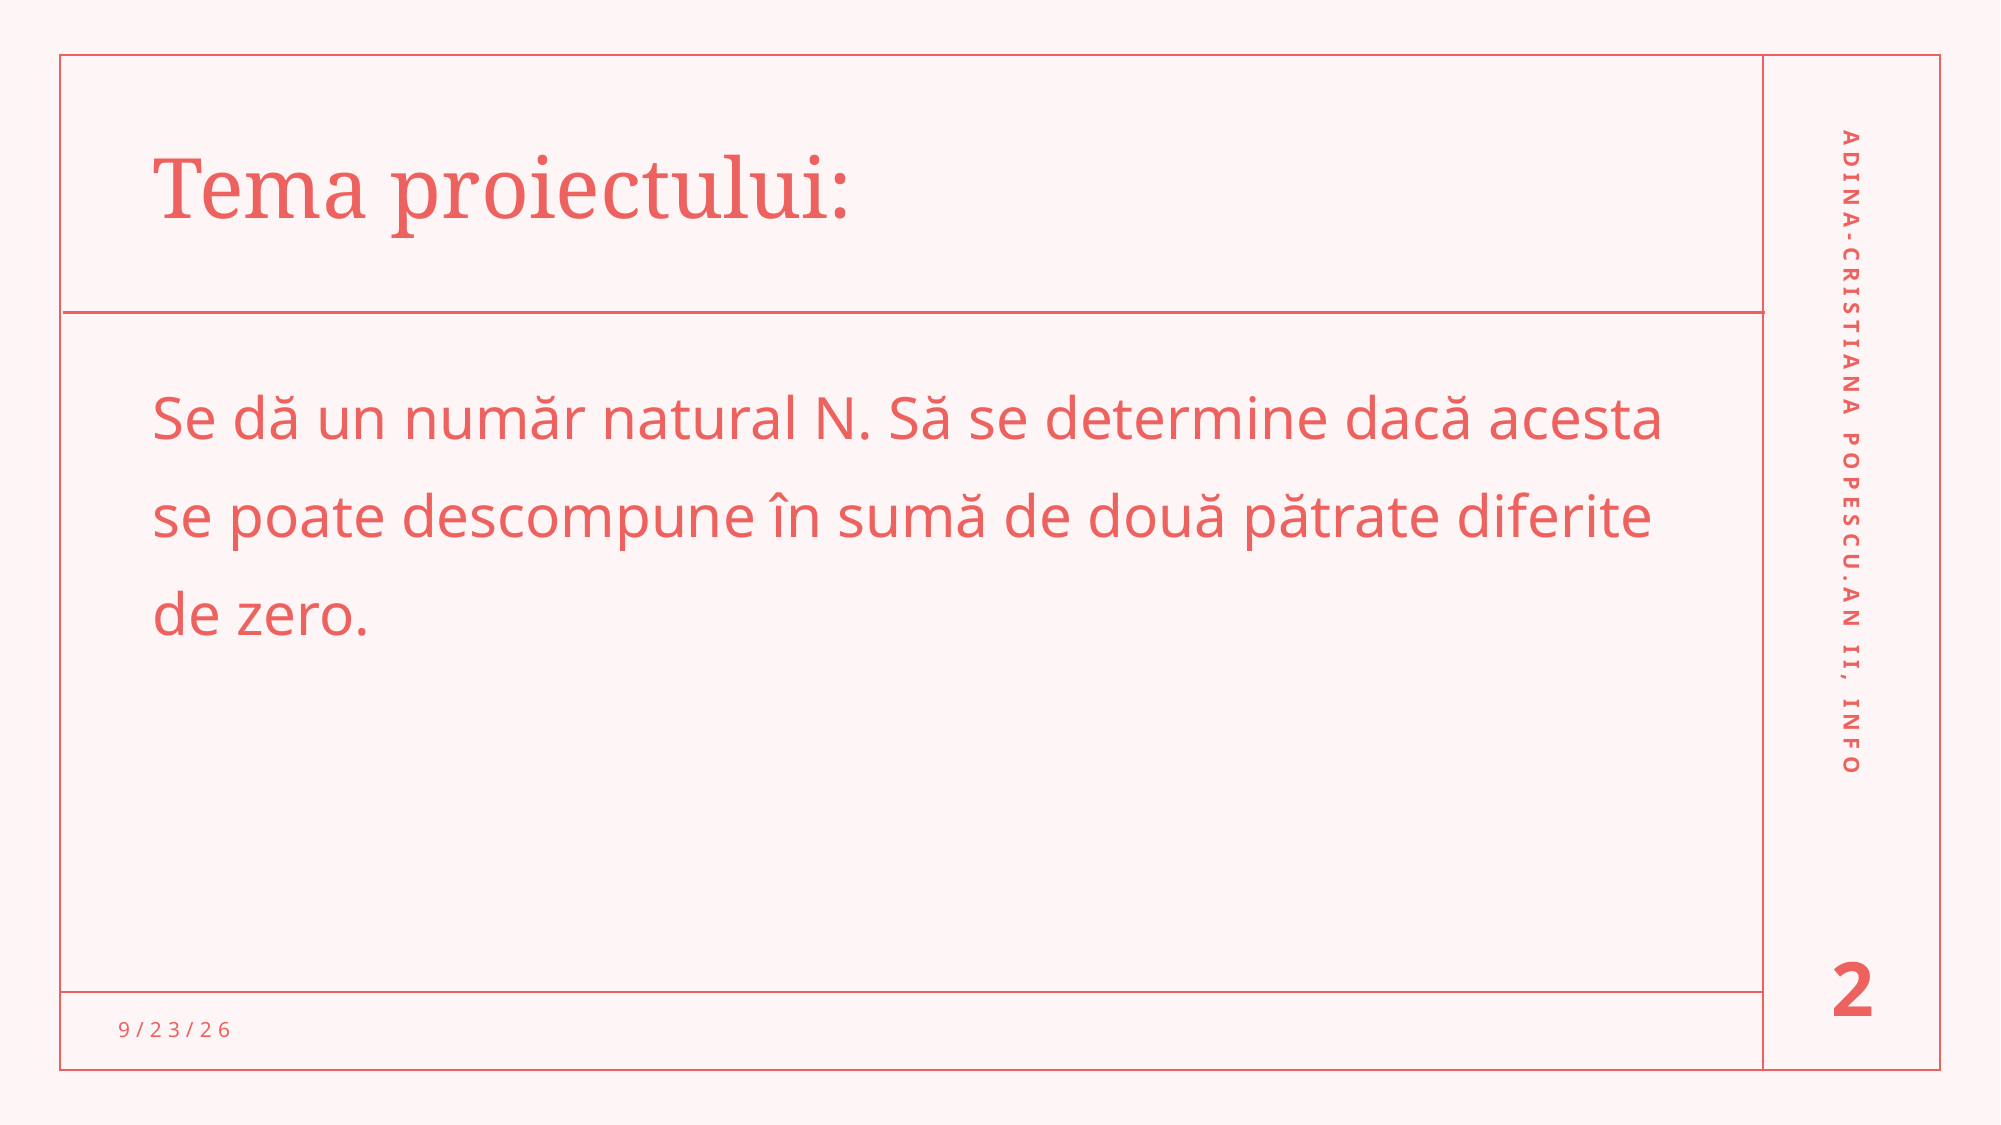

# Tema proiectului:
Se dă un număr natural N. Să se determine dacă acesta se poate descompune în sumă de două pătrate diferite de zero.
Adina-Cristiana Popescu.an II, info